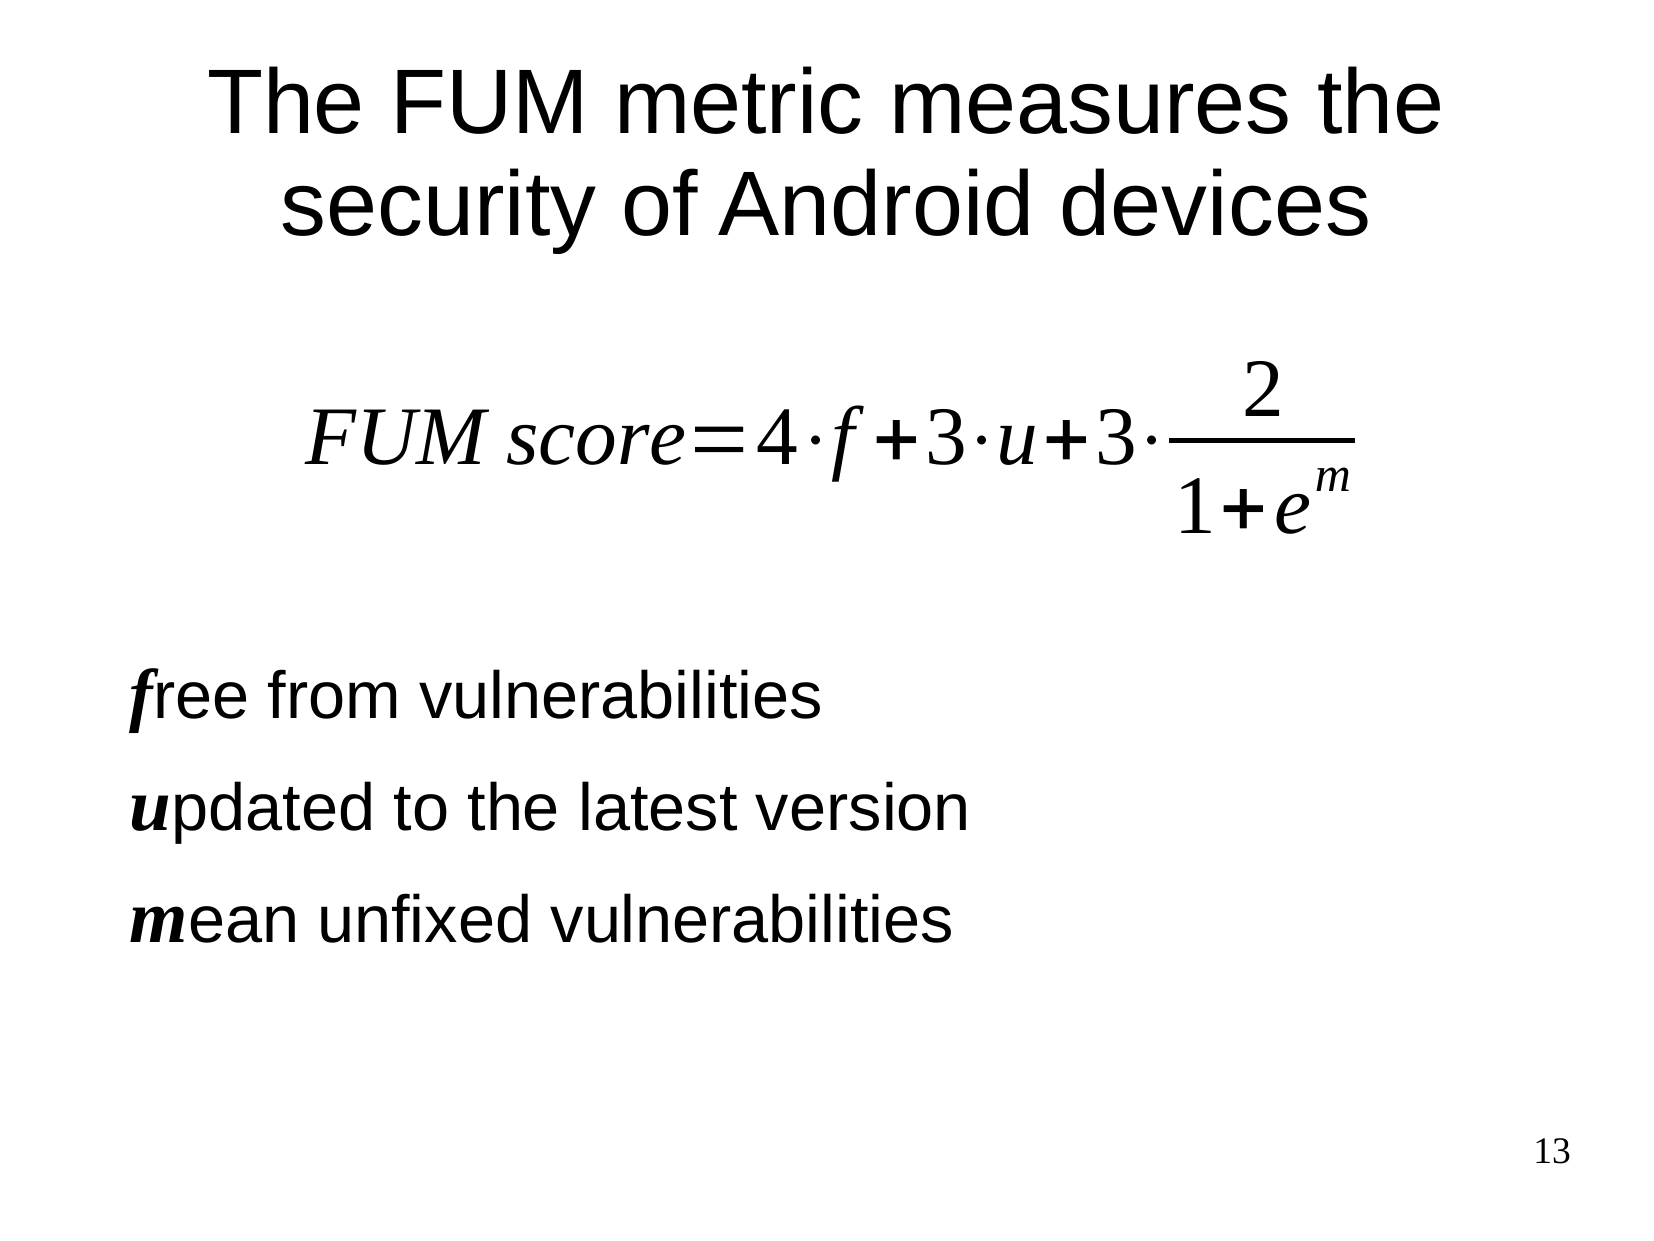

# The FUM metric measures the security of Android devices
free from vulnerabilities
updated to the latest version
mean unfixed vulnerabilities
13